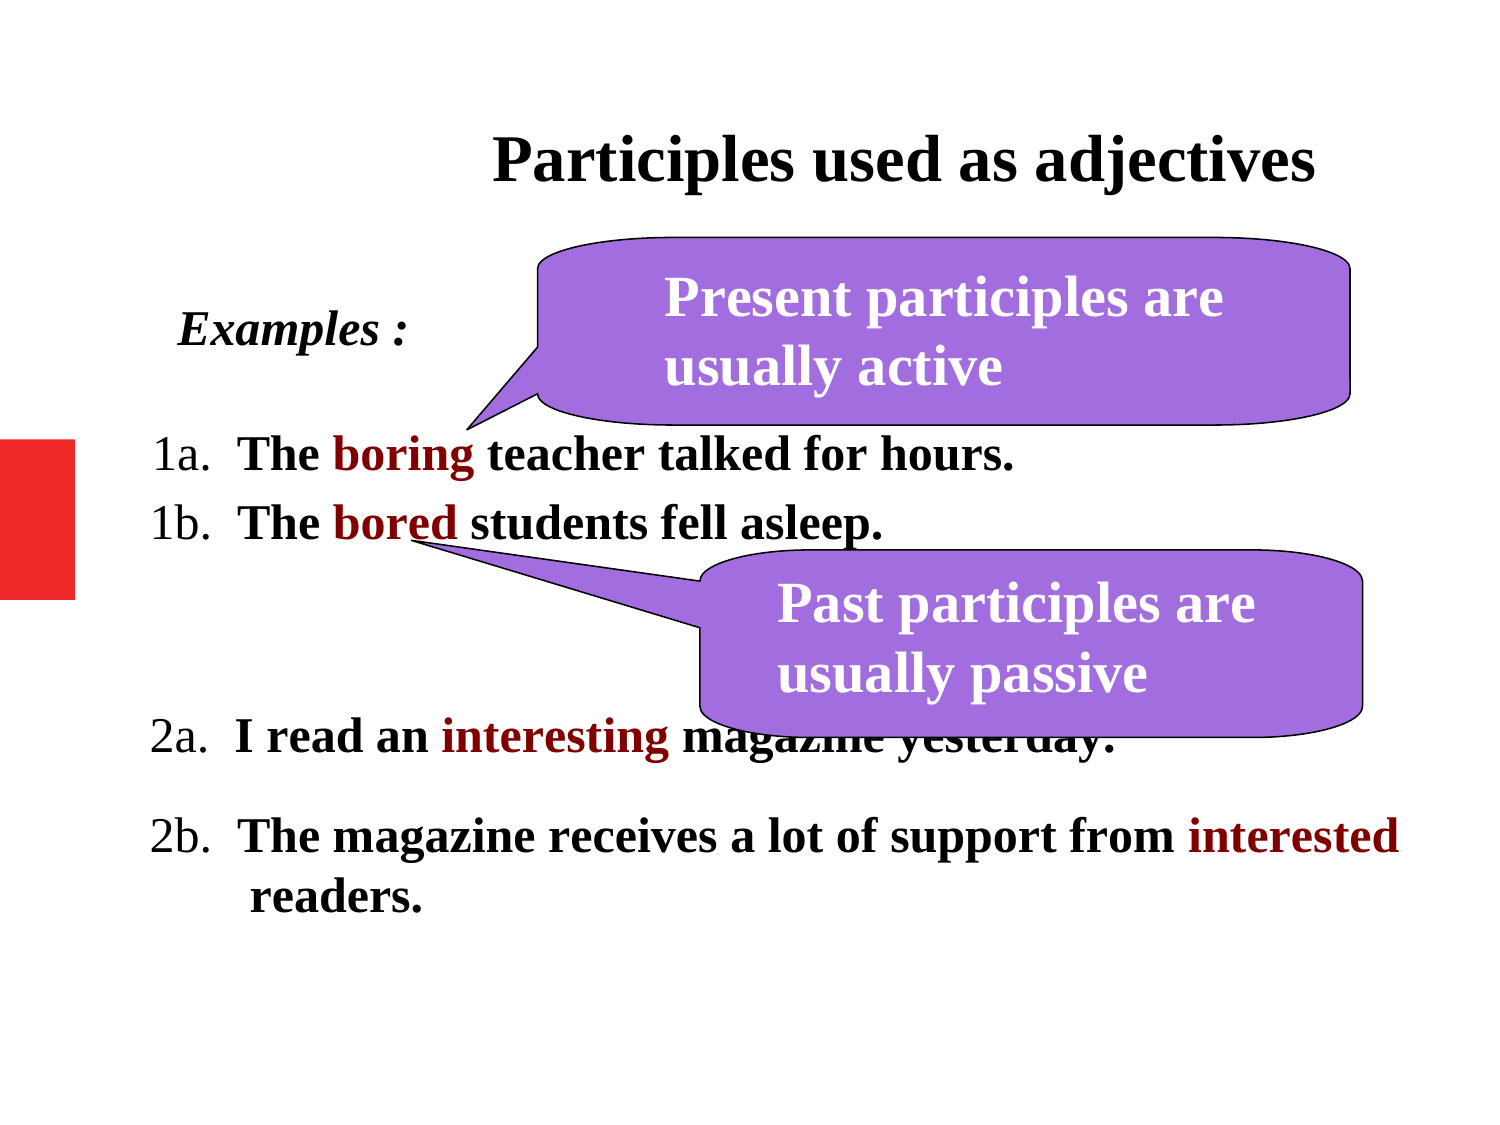

Participles used as adjectives
Present participles are usually active
Examples :
1a. The boring teacher talked for hours.
 1b. The bored students fell asleep.
Past participles are usually passive
 2a. I read an interesting magazine yesterday.
 2b. The magazine receives a lot of support from interested
 readers.